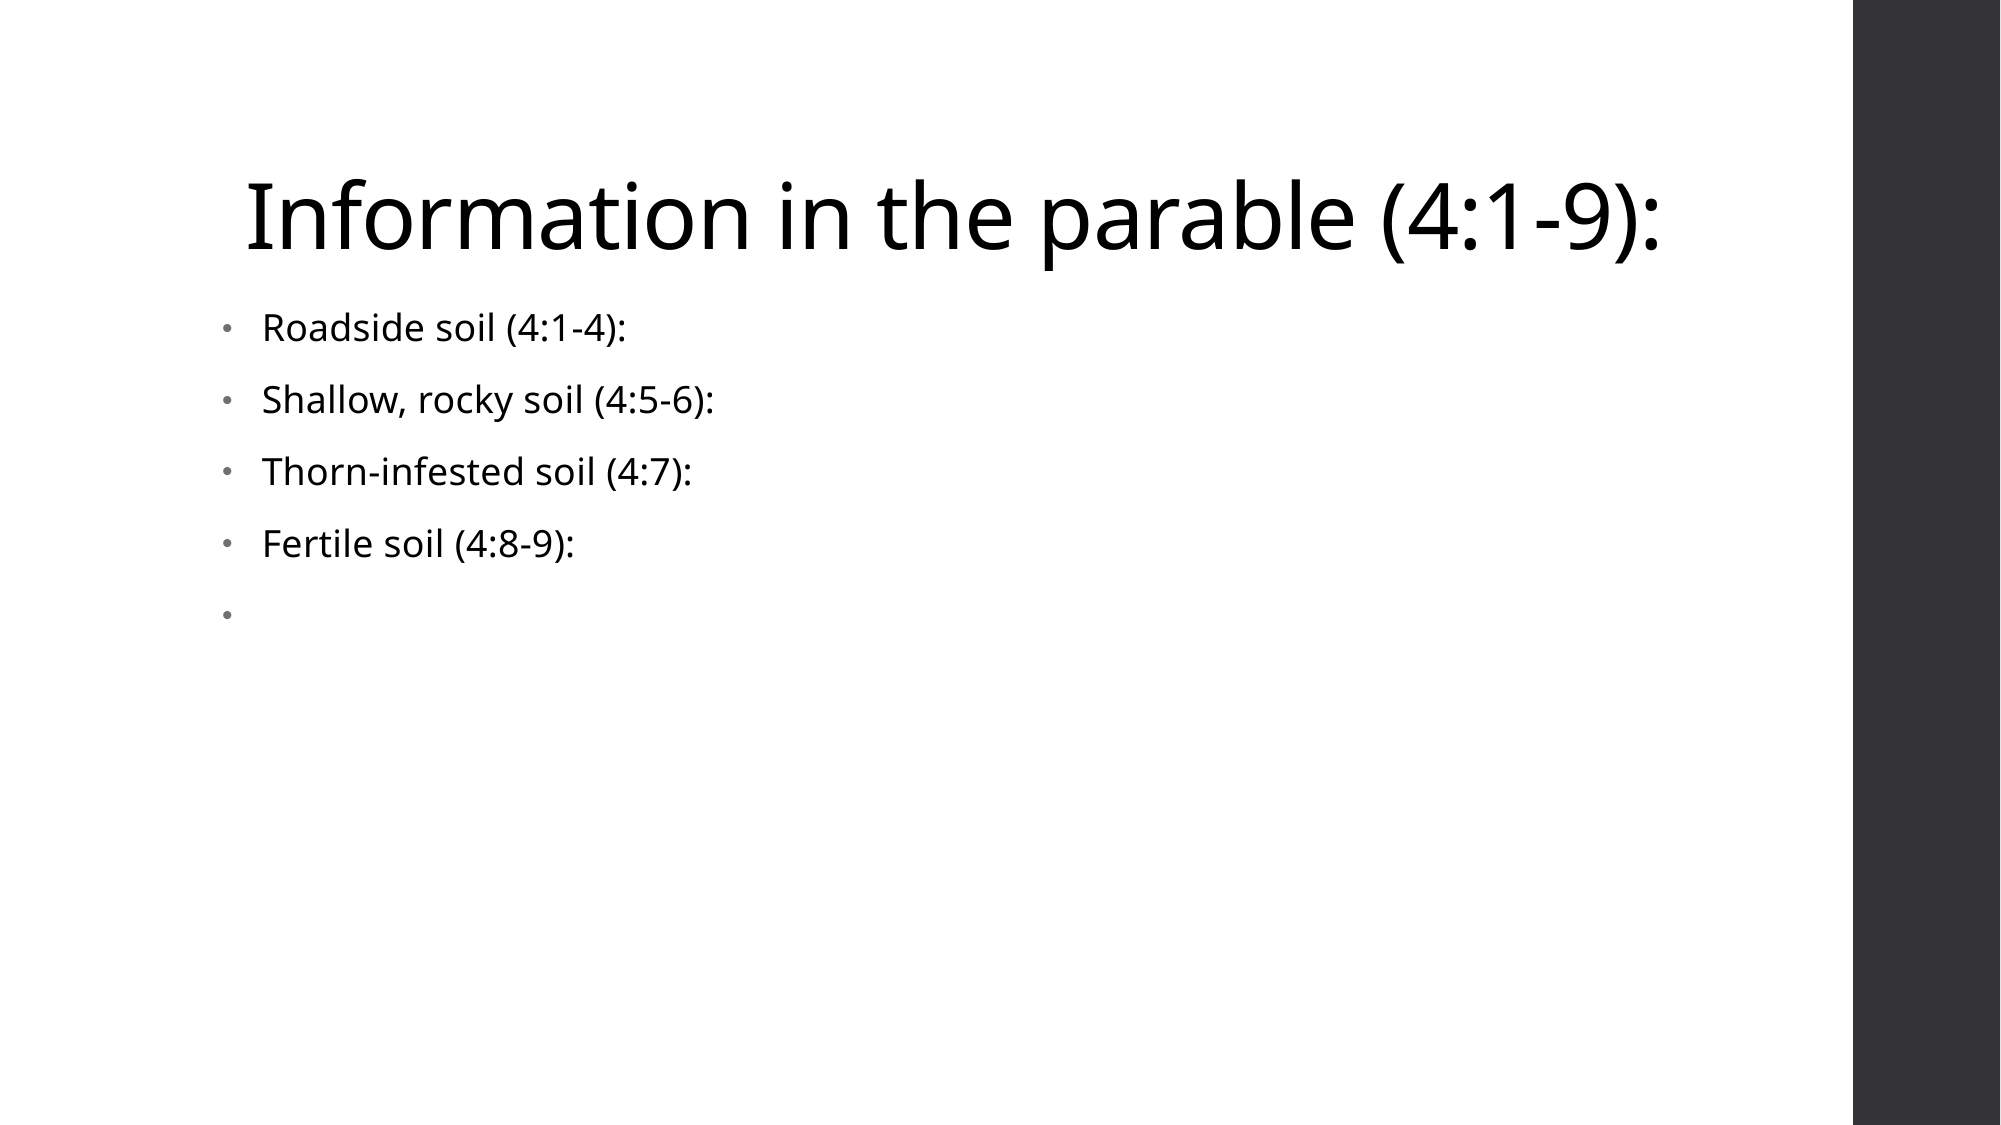

# Information in the parable (4:1-9):
 Roadside soil (4:1-4):
 Shallow, rocky soil (4:5-6):
 Thorn-infested soil (4:7):
 Fertile soil (4:8-9):